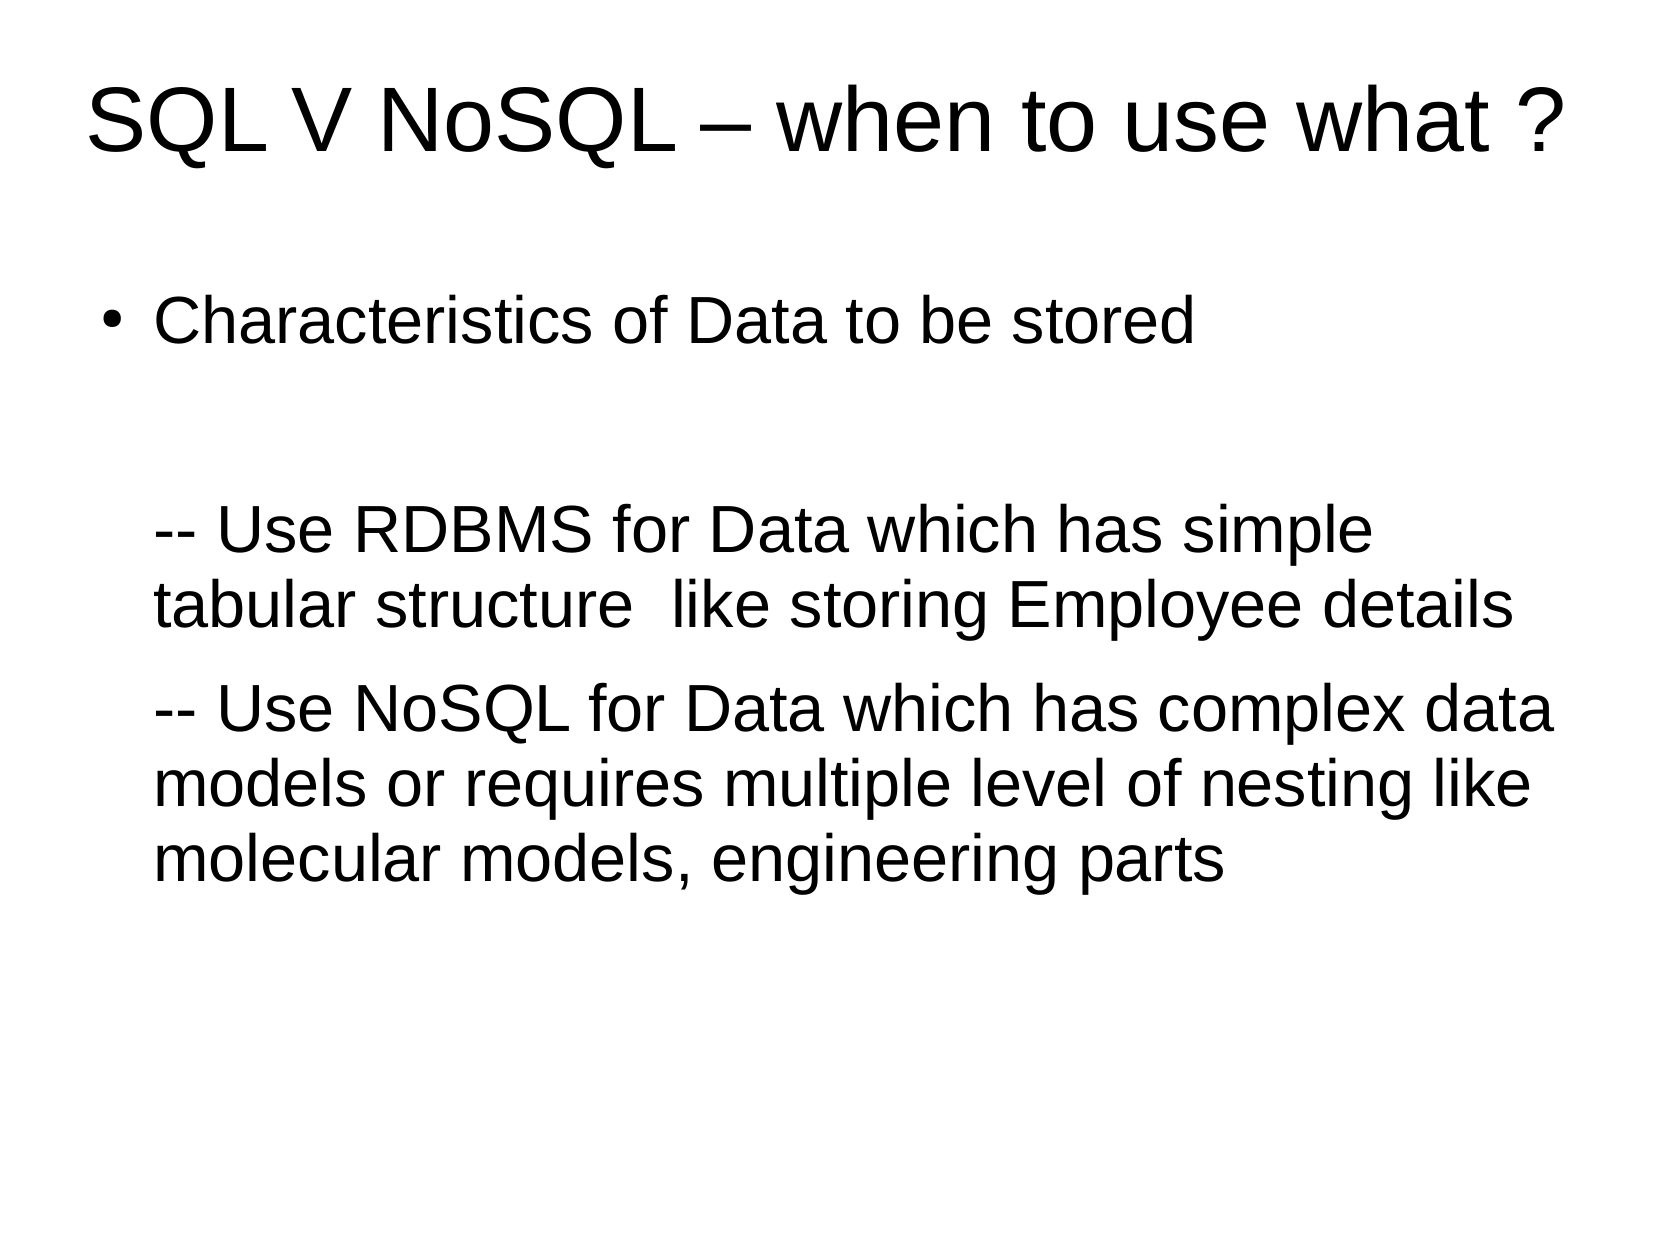

# SQL V NoSQL – when to use what ?
Characteristics of Data to be stored
-- Use RDBMS for Data which has simple tabular structure like storing Employee details
-- Use NoSQL for Data which has complex data models or requires multiple level of nesting like molecular models, engineering parts